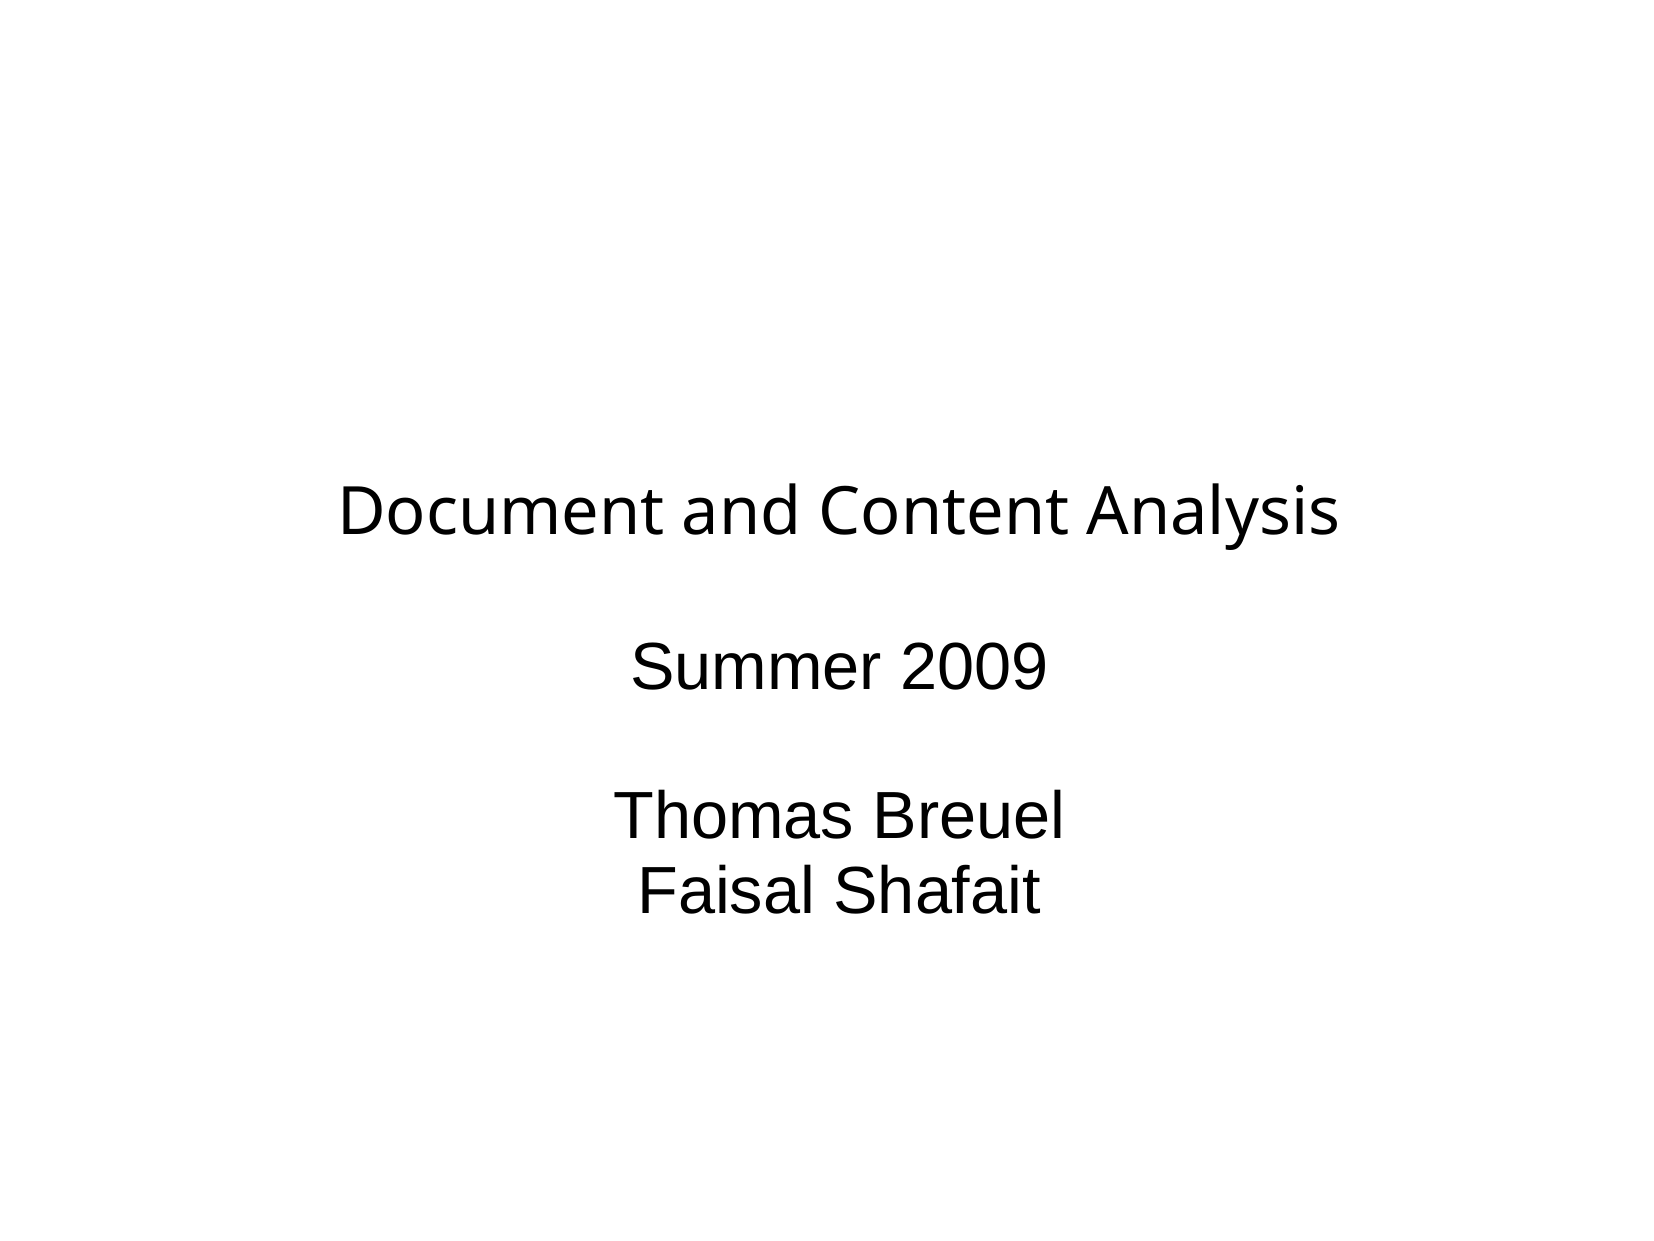

#
Document and Content Analysis
Summer 2009
Thomas Breuel
Faisal Shafait